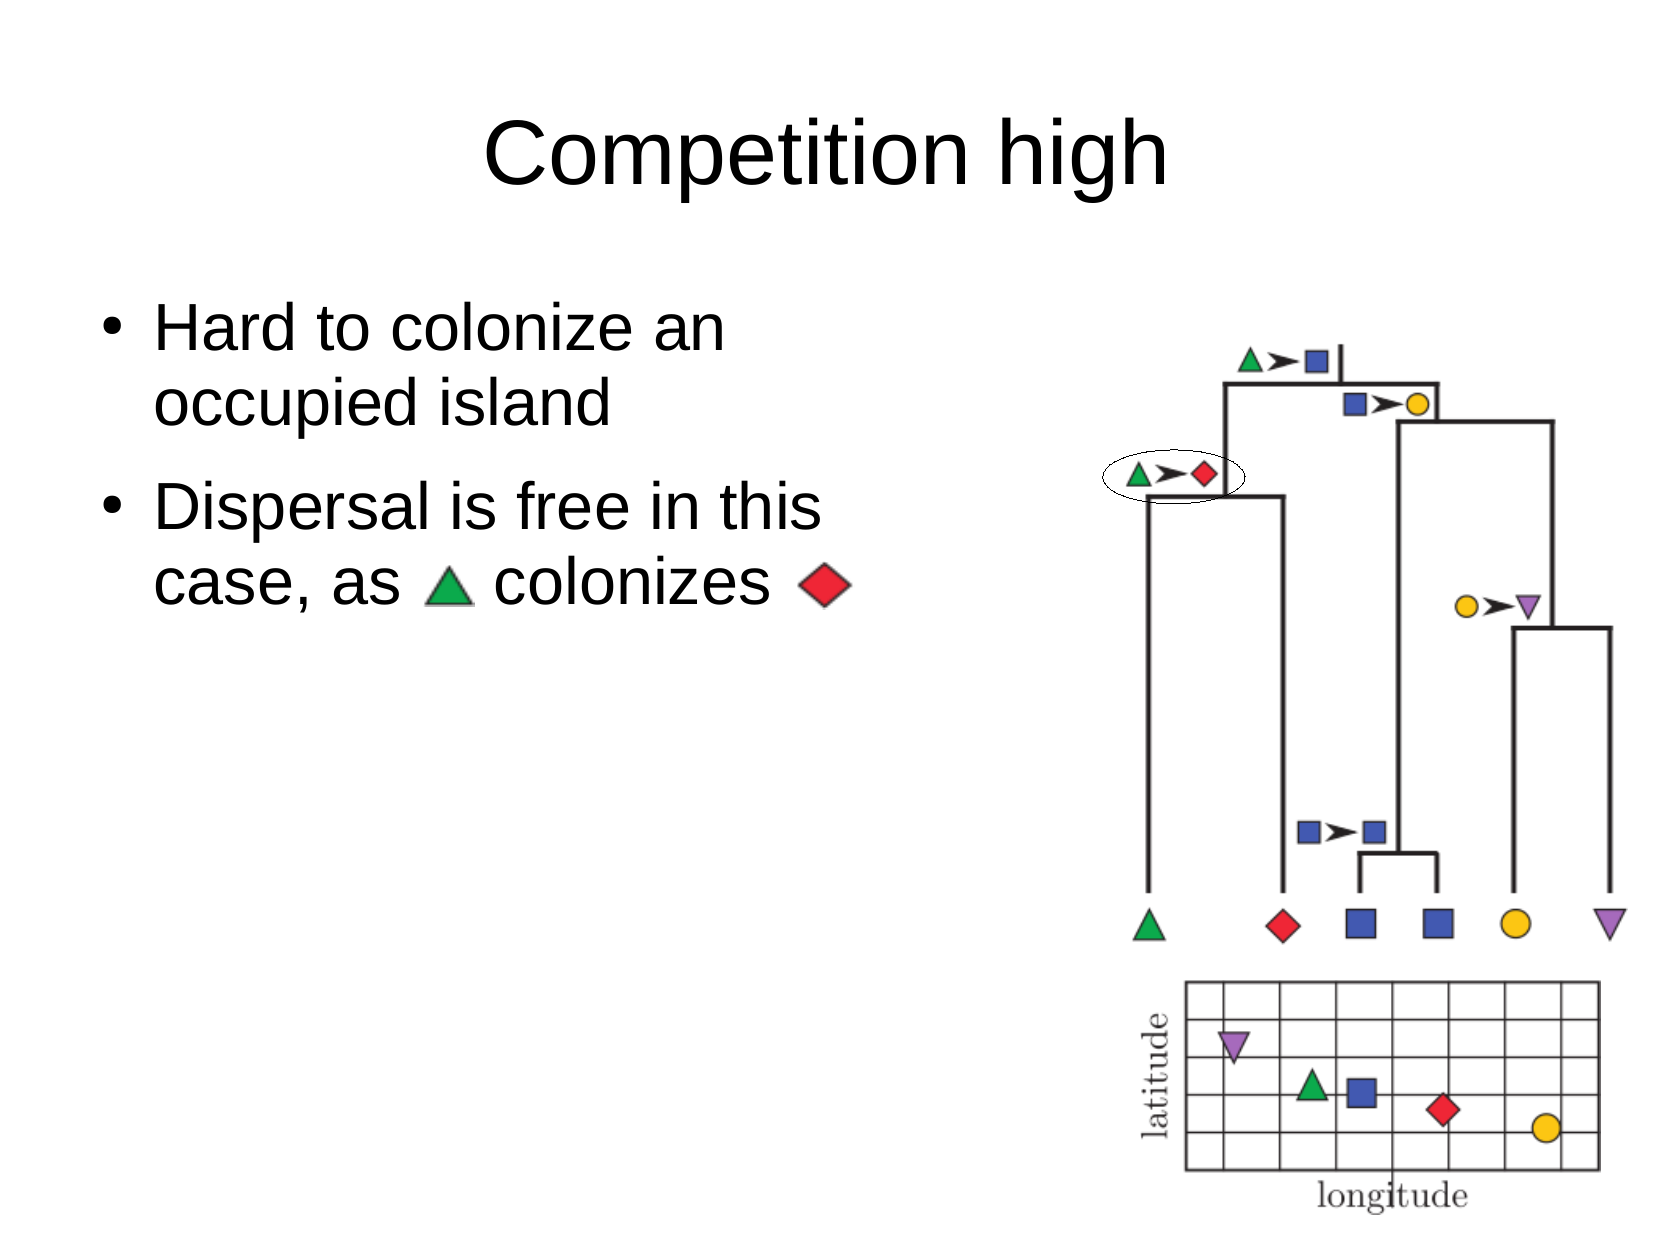

# Competition high
Hard to colonize an occupied island
Dispersal is free in this case, as colonizes